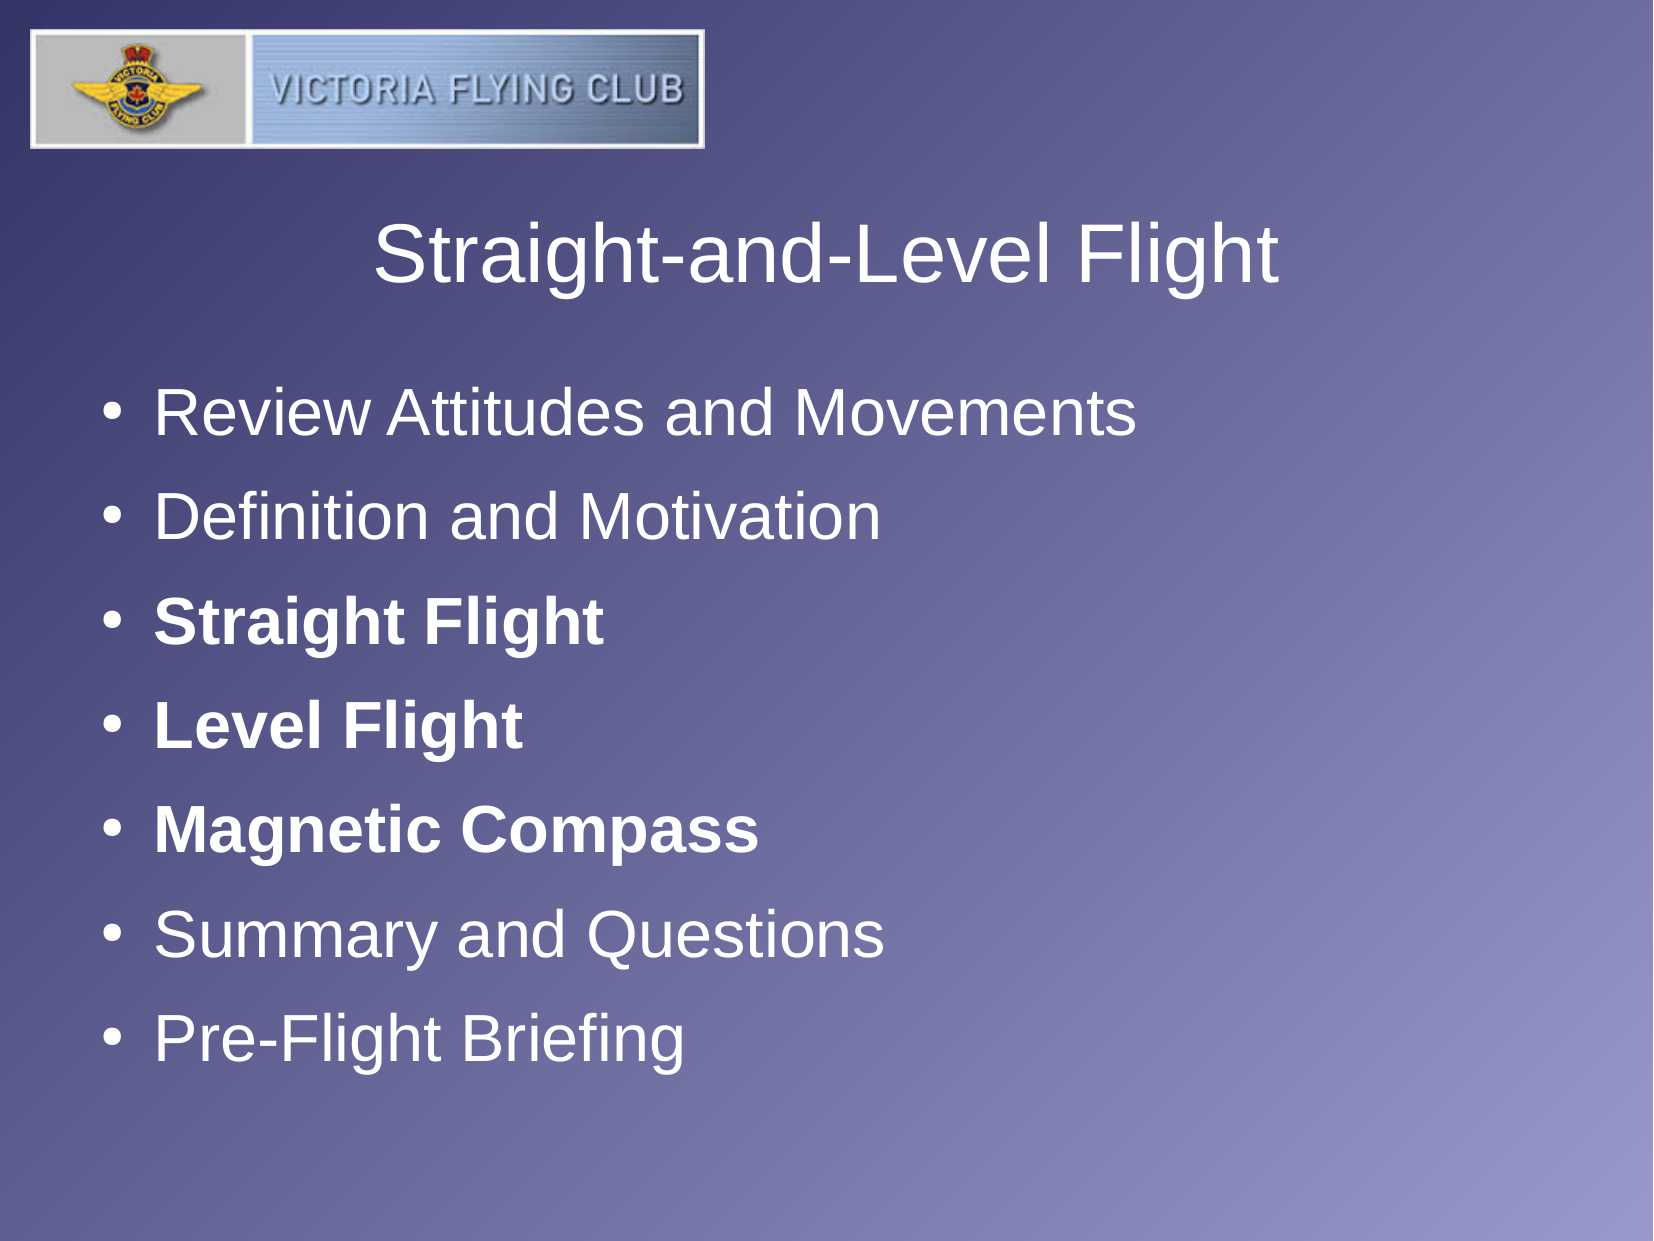

# Straight-and-Level Flight
Review Attitudes and Movements
Definition and Motivation
Straight Flight
Level Flight
Magnetic Compass
Summary and Questions
Pre-Flight Briefing